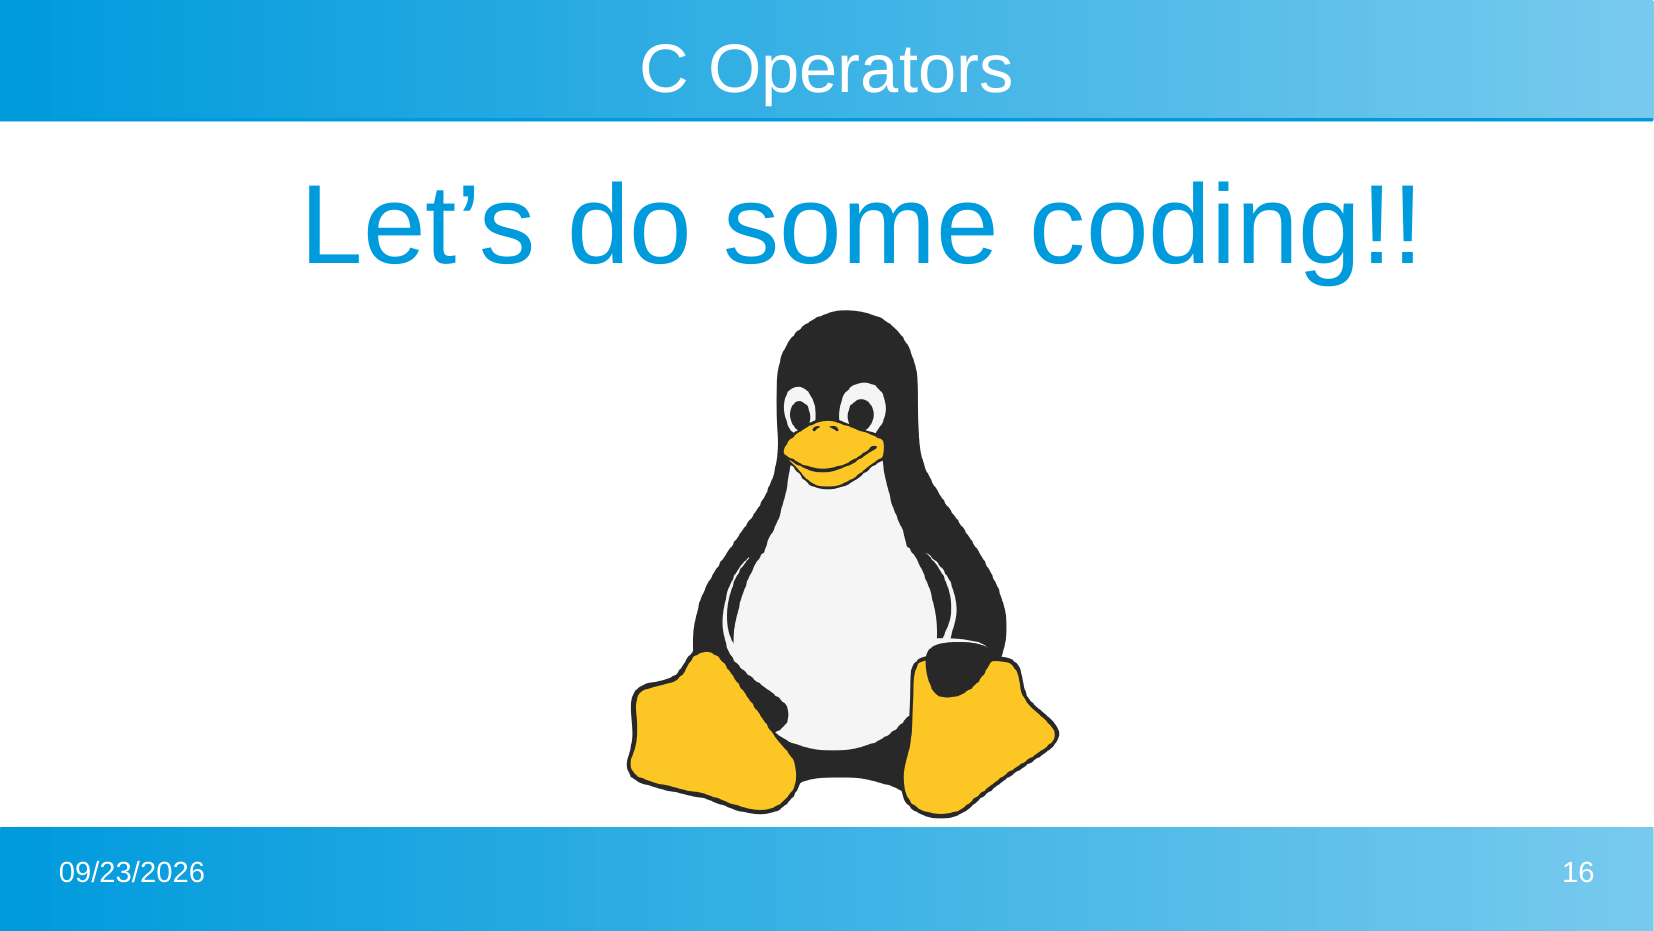

# C Operators
Let’s do some coding!!
16